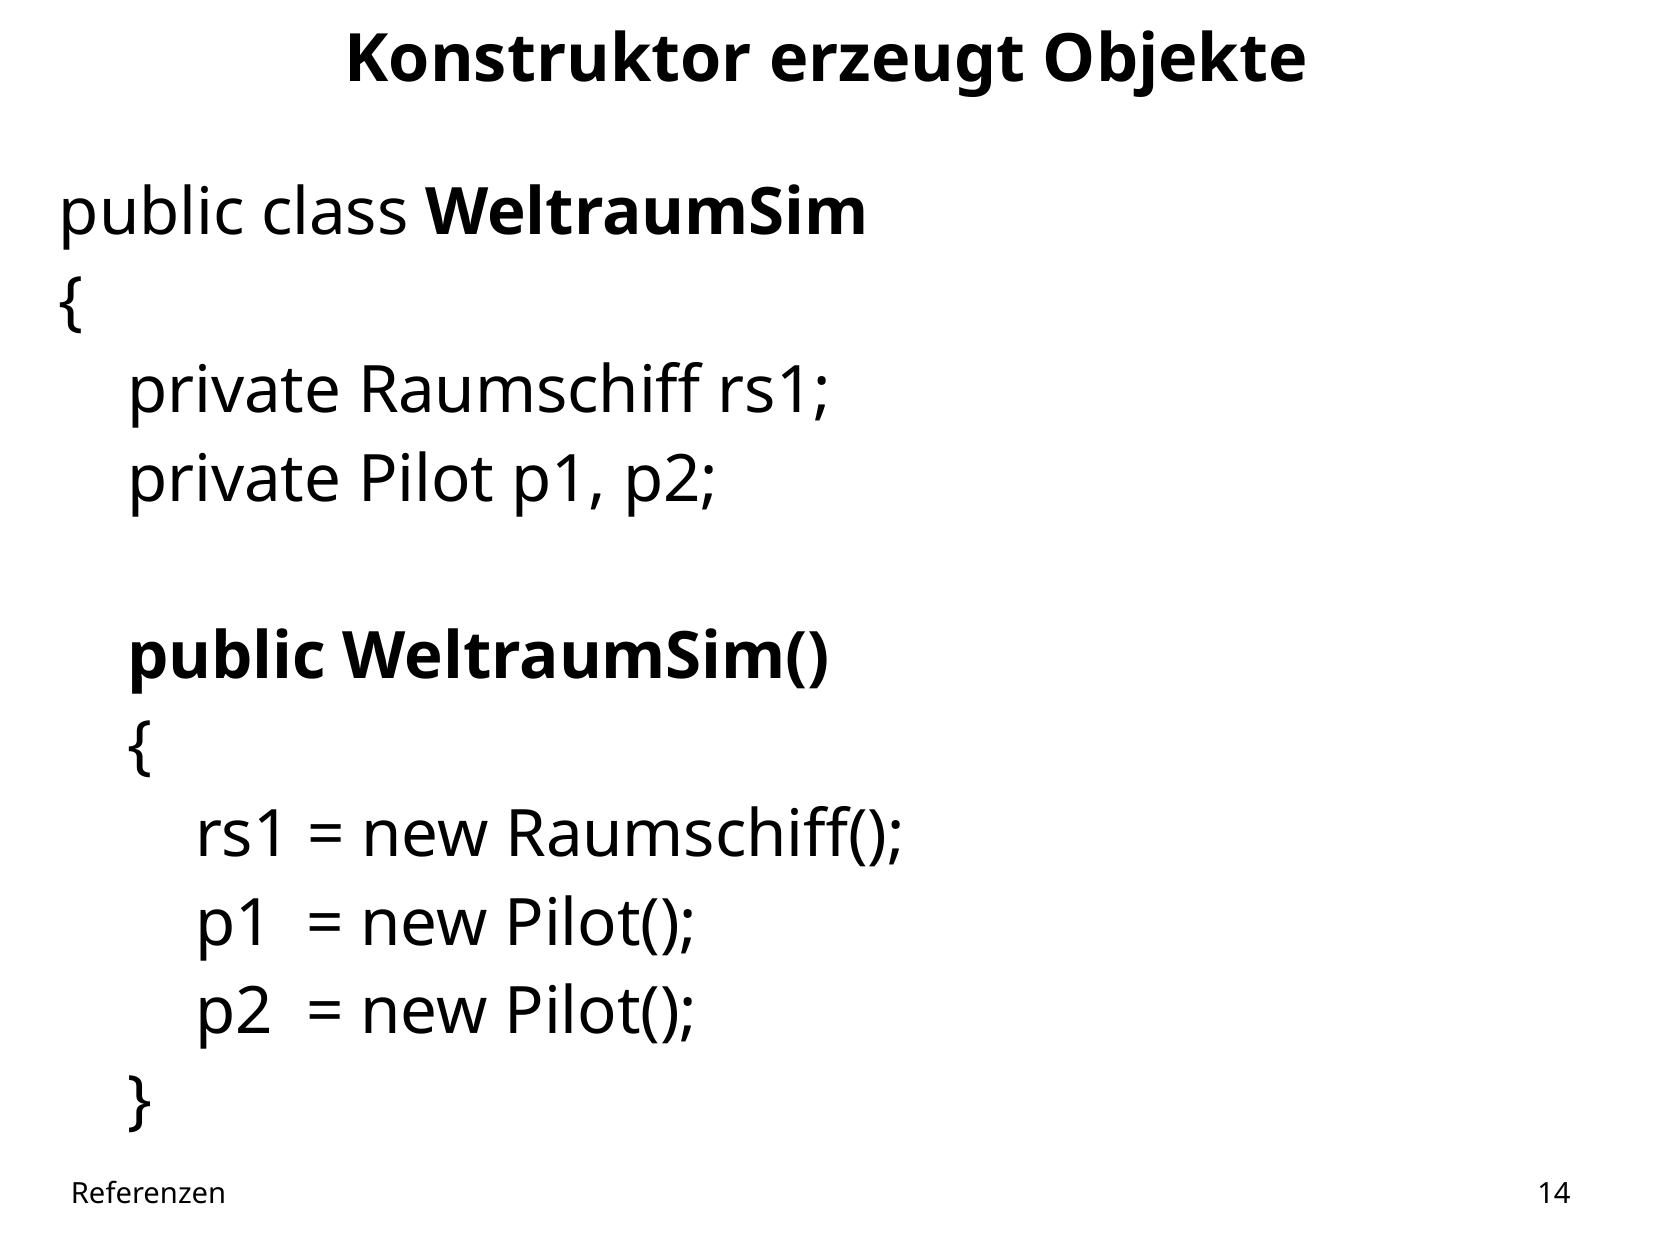

# Konstruktor erzeugt Objekte
public class WeltraumSim
{
 private Raumschiff rs1;
 private Pilot p1, p2;
 public WeltraumSim()
 {
 rs1 = new Raumschiff();
 p1 = new Pilot();
 p2 = new Pilot();
 }
Referenzen
14